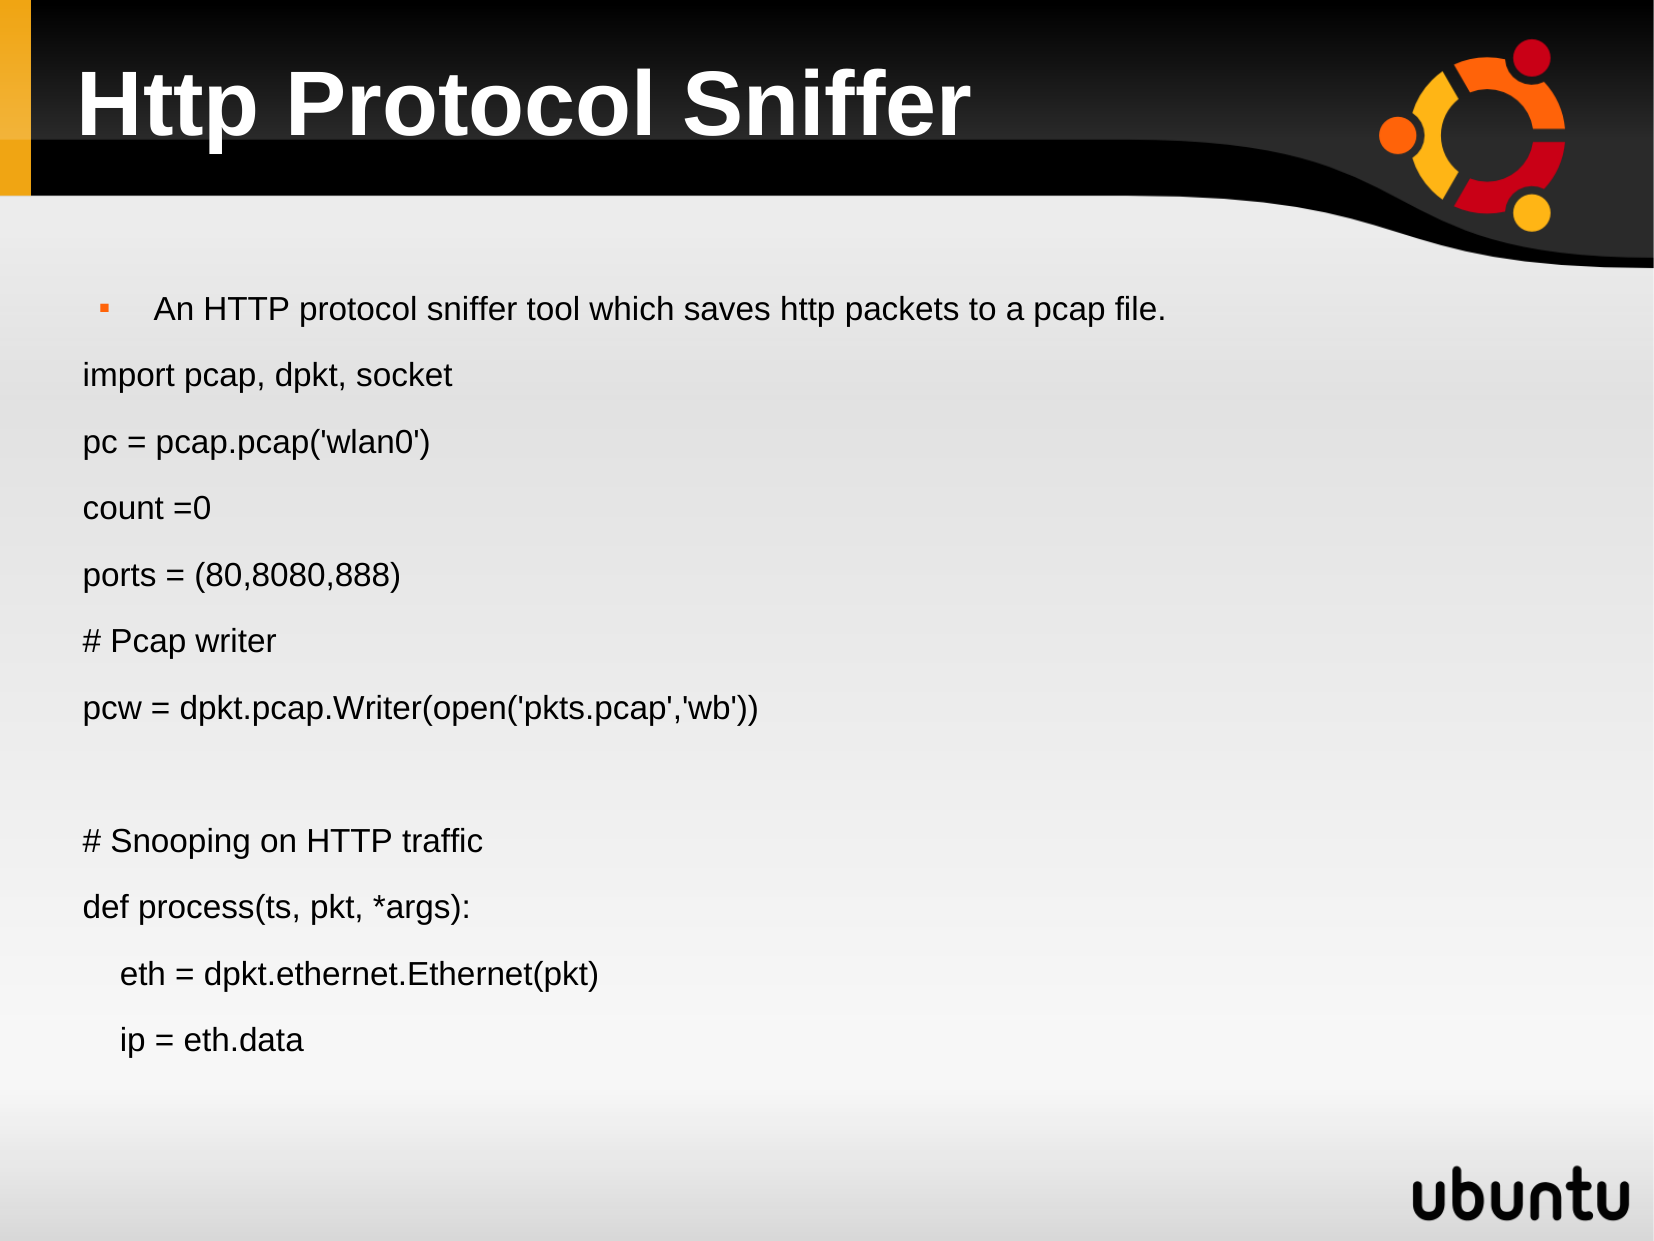

# Http Protocol Sniffer
An HTTP protocol sniffer tool which saves http packets to a pcap file.
import pcap, dpkt, socket
pc = pcap.pcap('wlan0')
count =0
ports = (80,8080,888)
# Pcap writer
pcw = dpkt.pcap.Writer(open('pkts.pcap','wb'))
# Snooping on HTTP traffic
def process(ts, pkt, *args):
 eth = dpkt.ethernet.Ethernet(pkt)
 ip = eth.data